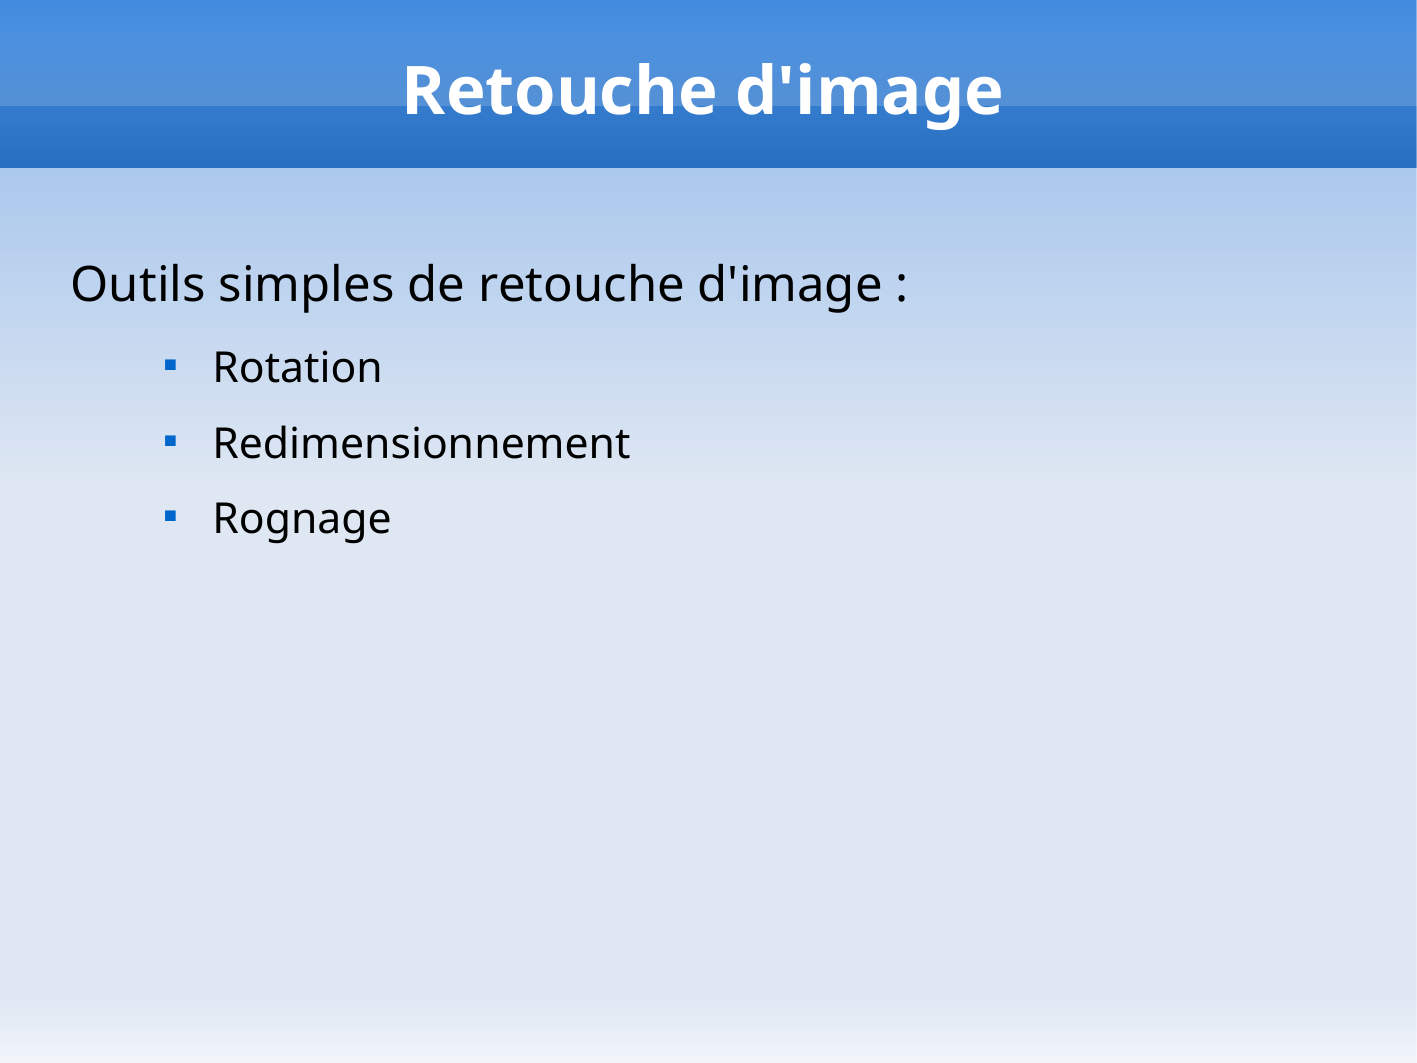

# Retouche d'image
Outils simples de retouche d'image :
Rotation
Redimensionnement
Rognage